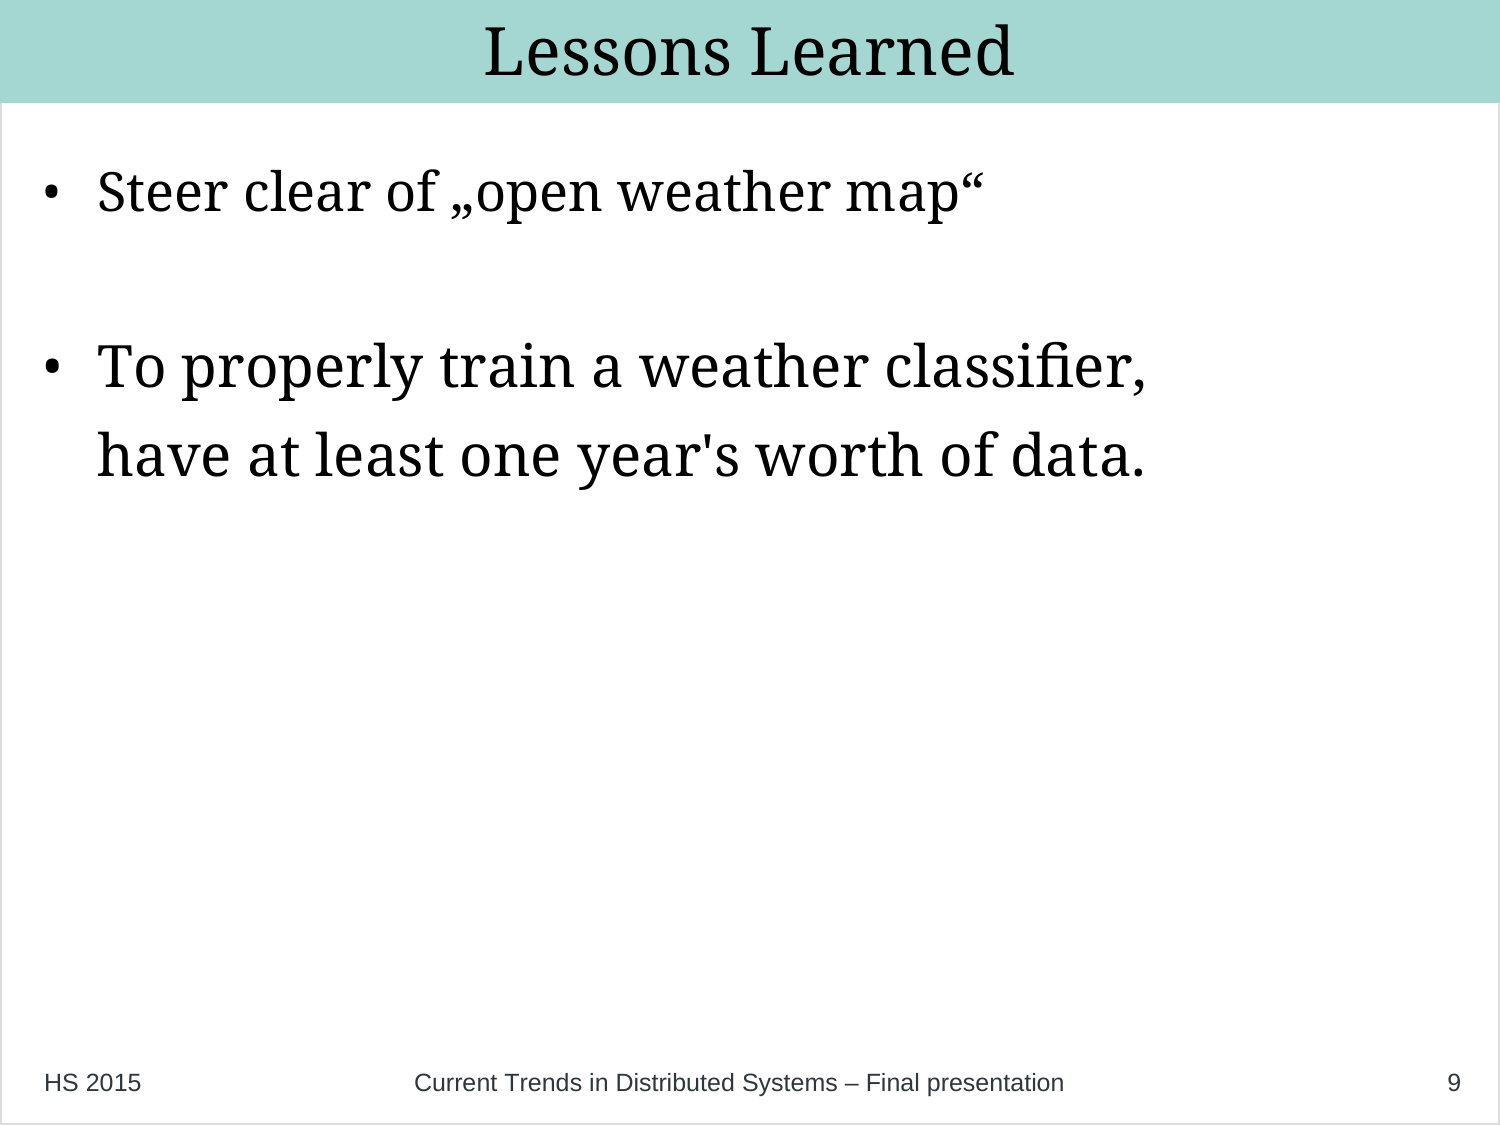

# Lessons Learned
Steer clear of „open weather map“
To properly train a weather classifier,
have at least one year's worth of data.
HS 2015
Current Trends in Distributed Systems – Final presentation